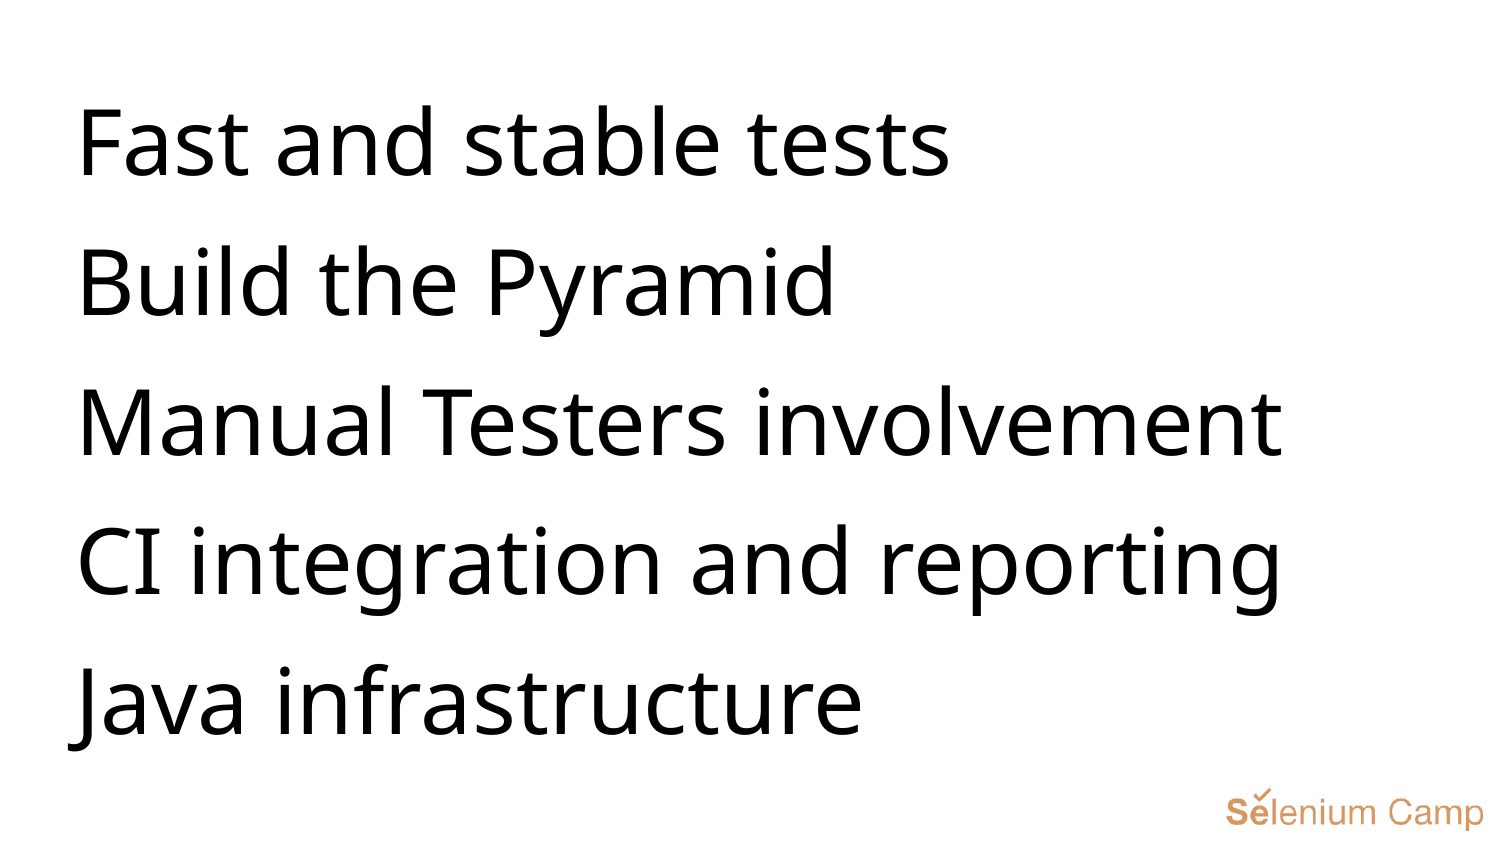

# Fast and stable tests
Build the Pyramid
Manual Testers involvement
CI integration and reporting
Java infrastructure